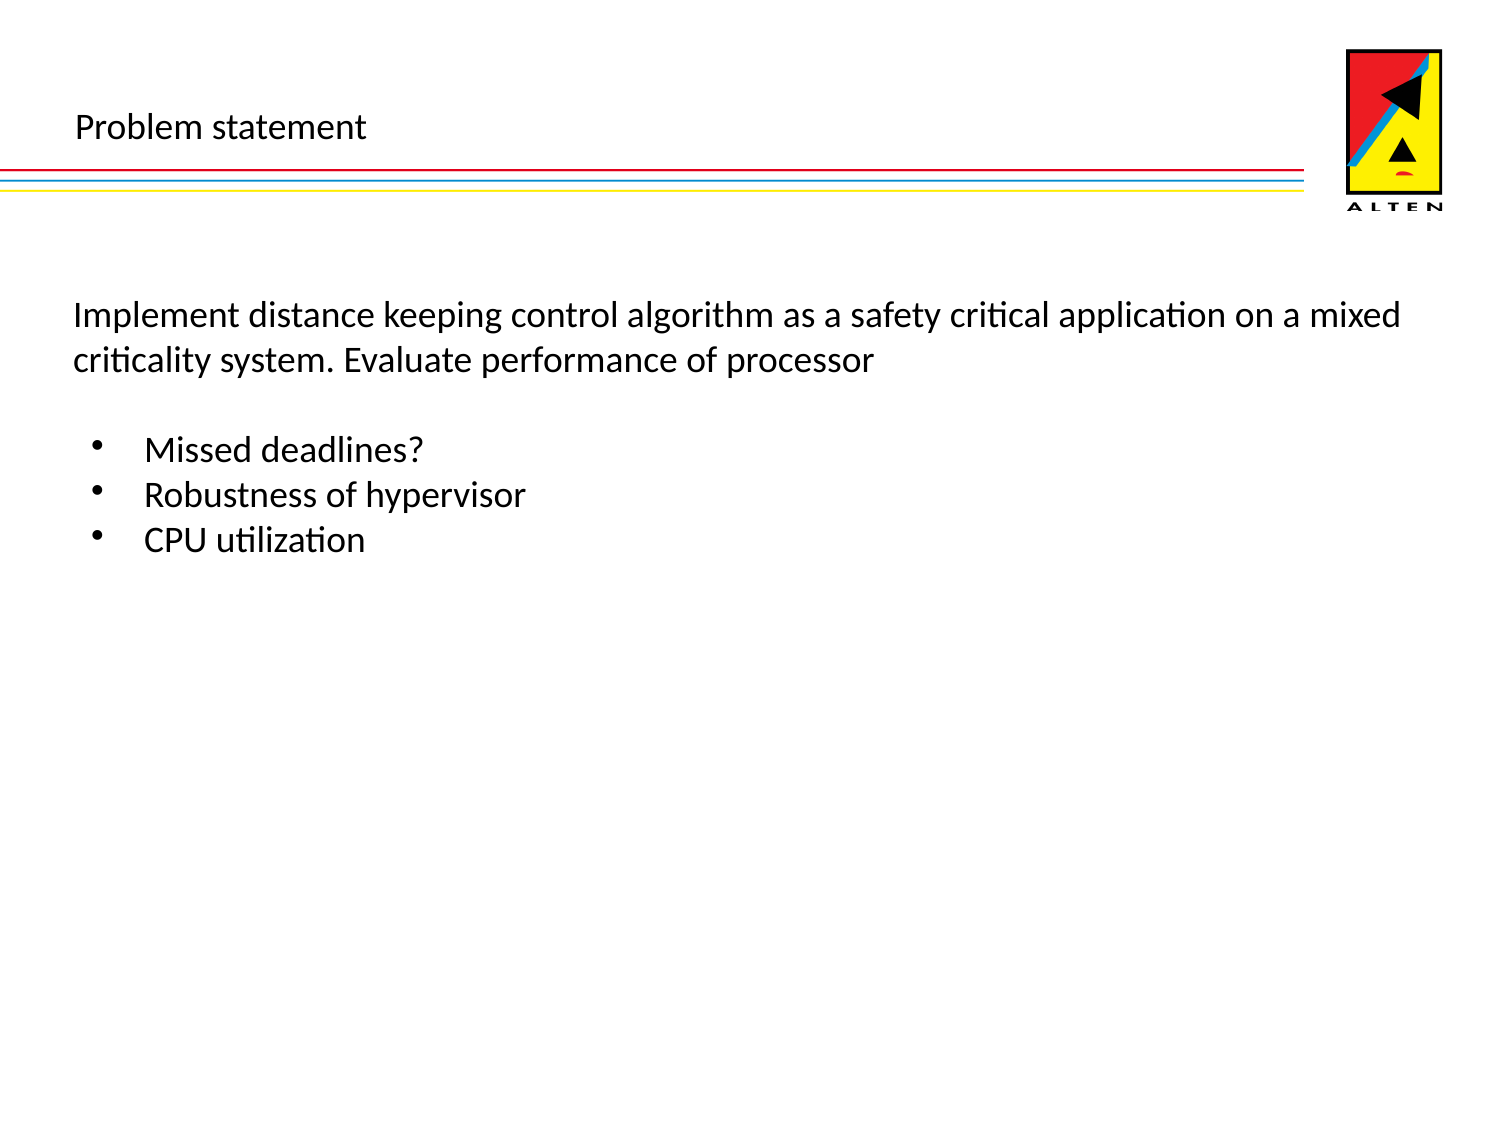

Problem statement
Implement distance keeping control algorithm as a safety critical application on a mixed criticality system. Evaluate performance of processor
Missed deadlines?
Robustness of hypervisor
CPU utilization